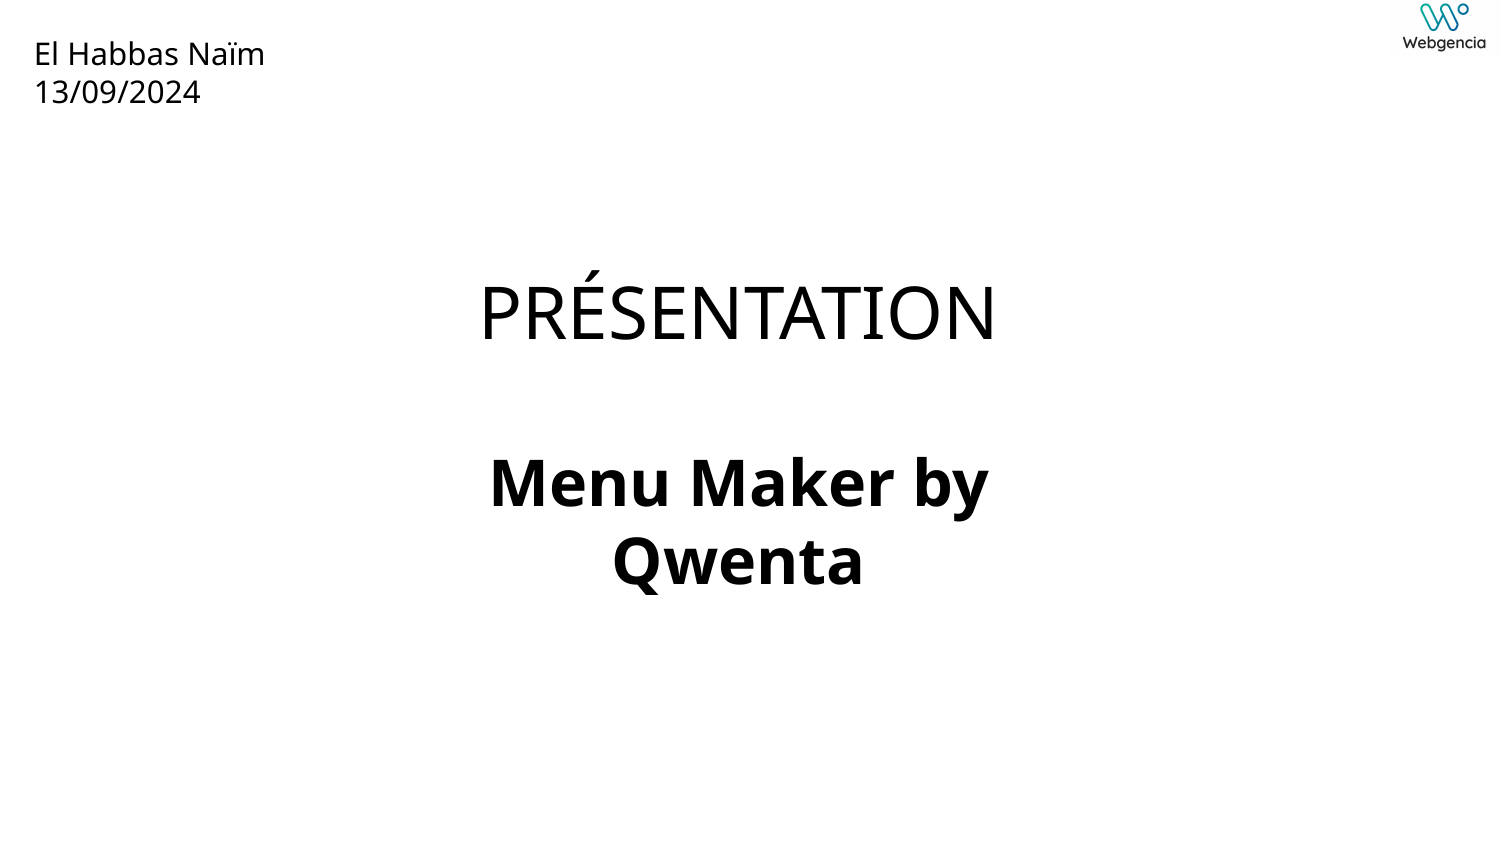

El Habbas Naïm
13/09/2024
PRÉSENTATION
Menu Maker by Qwenta